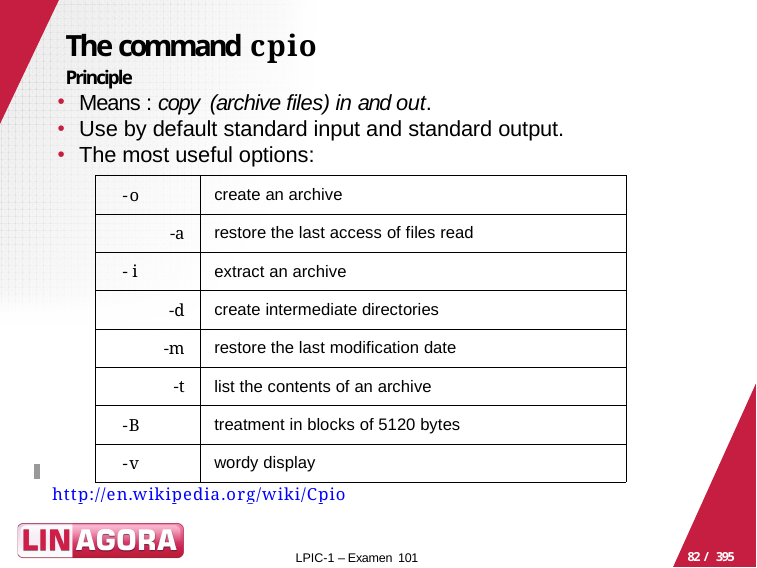

The command cpio
Principle
Means : copy (archive files) in and out.
Use by default standard input and standard output.
The most useful options:
| -o | create an archive |
| --- | --- |
| -a | restore the last access of files read |
| -i | extract an archive |
| -d | create intermediate directories |
| -m | restore the last modification date |
| -t | list the contents of an archive |
| -B | treatment in blocks of 5120 bytes |
| -v | wordy display |
http://en.wikipedia.org/wiki/Cpio
LPIC-1 – Examen 101